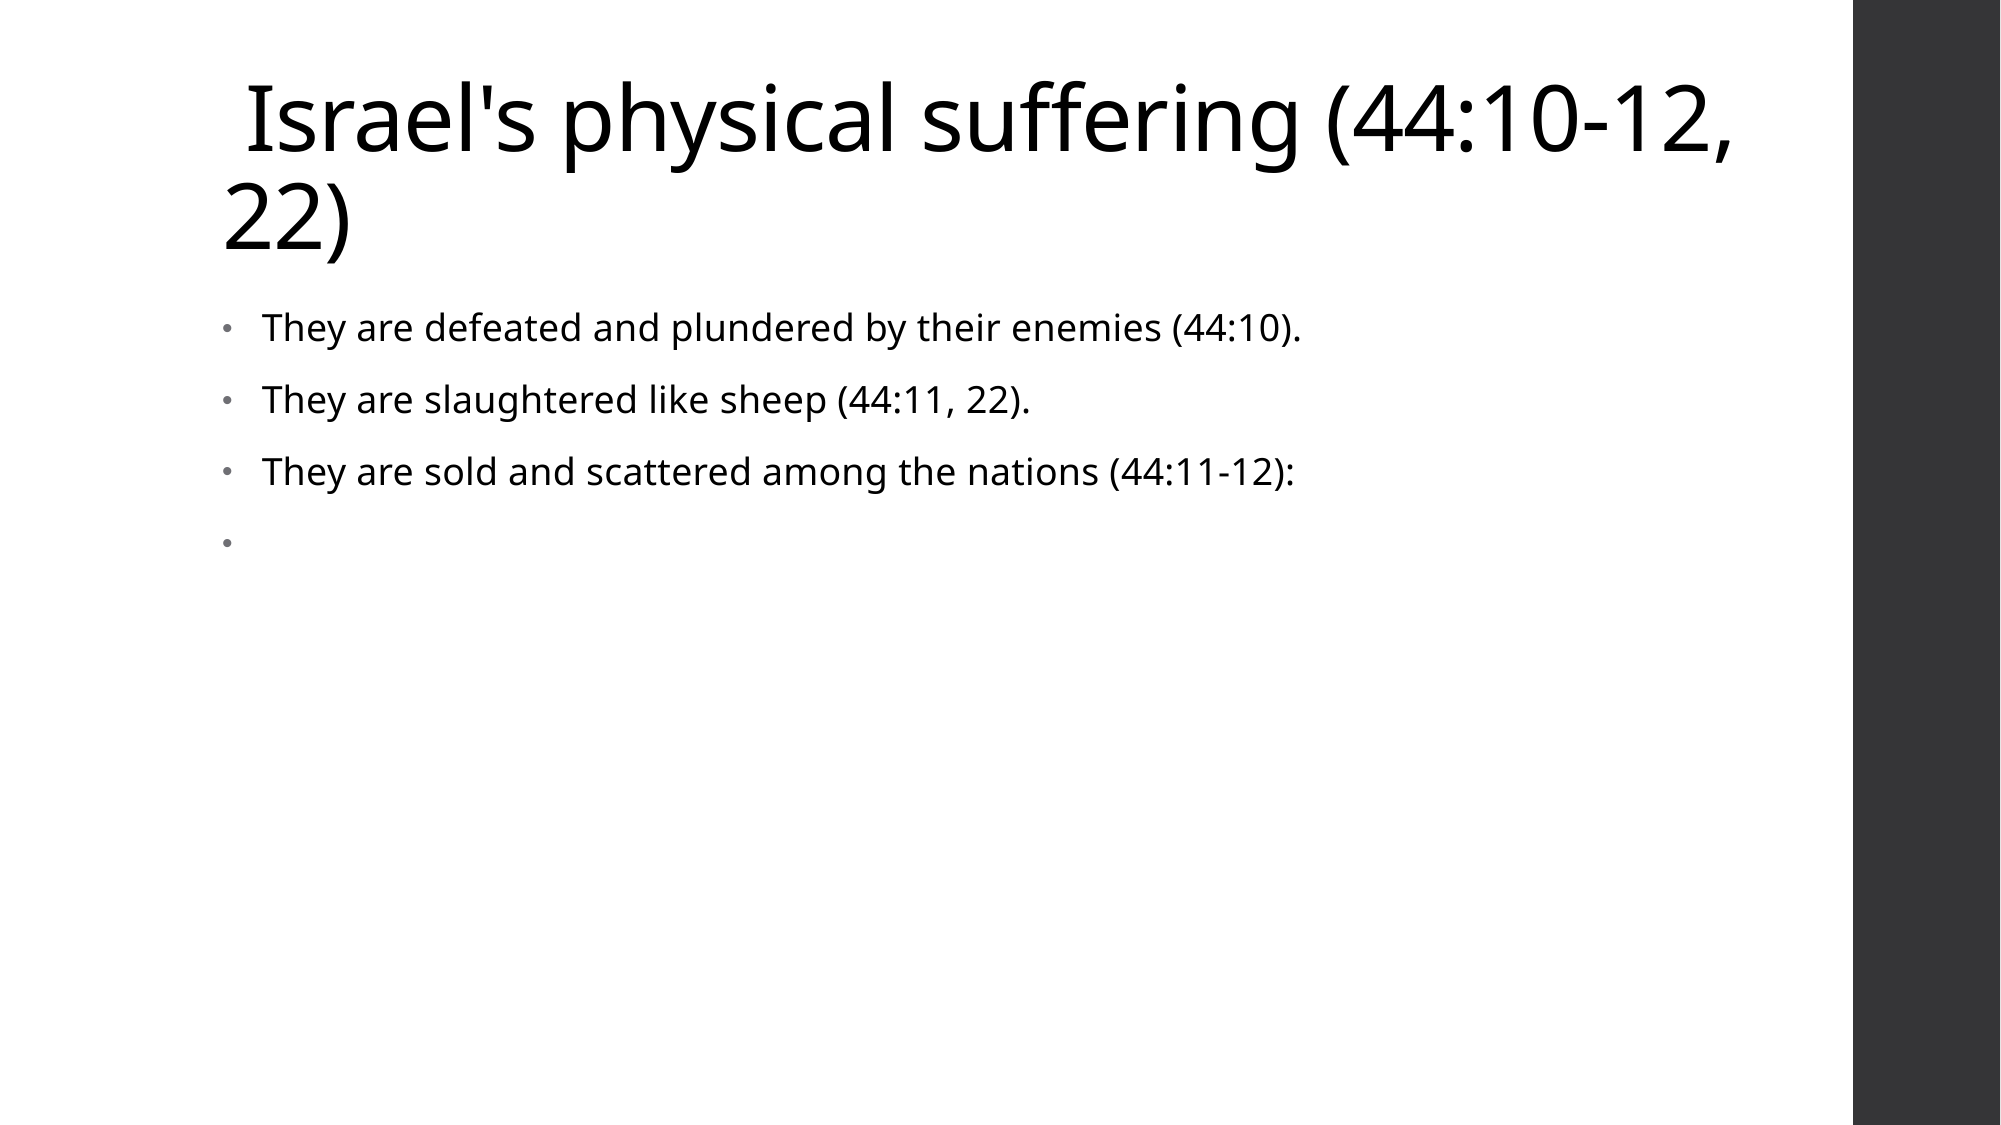

# Israel's physical suffering (44:10-12, 22)
 They are defeated and plundered by their enemies (44:10).
 They are slaughtered like sheep (44:11, 22).
 They are sold and scattered among the nations (44:11-12):